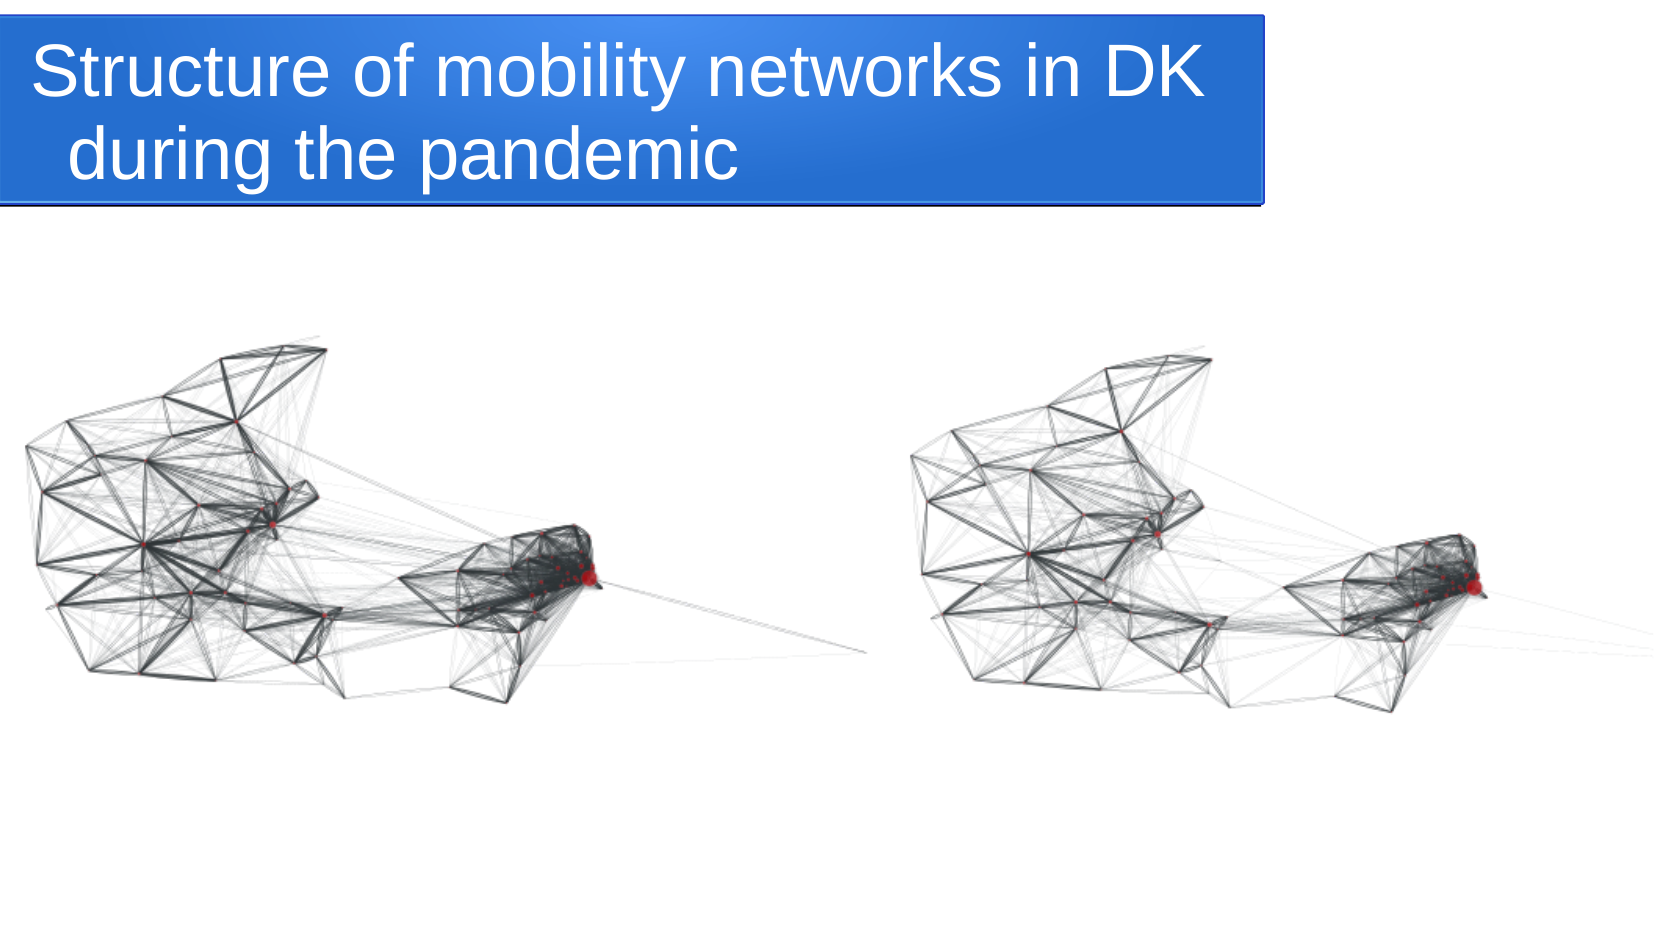

# Structure of mobility networks in DK during the pandemic